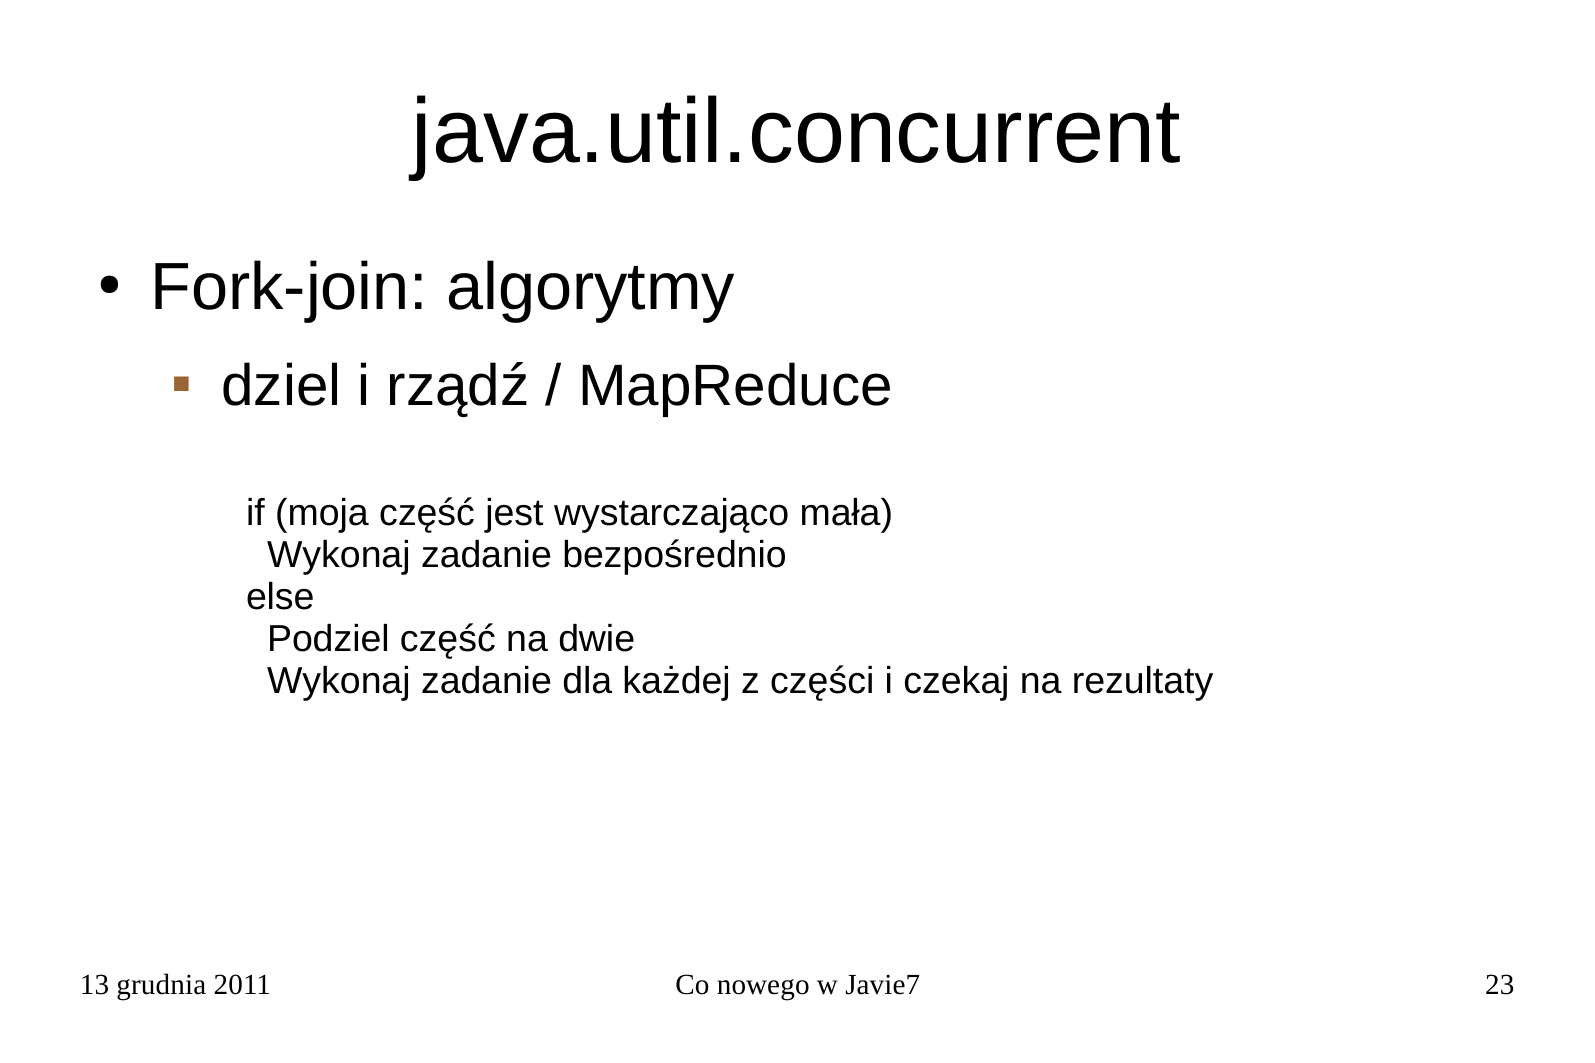

# java.util.concurrent
Fork-join: algorytmy
dziel i rządź / MapReduce
if (moja część jest wystarczająco mała)
 Wykonaj zadanie bezpośrednio
else
 Podziel część na dwie
 Wykonaj zadanie dla każdej z części i czekaj na rezultaty
13 grudnia 2011
Co nowego w Javie7
23